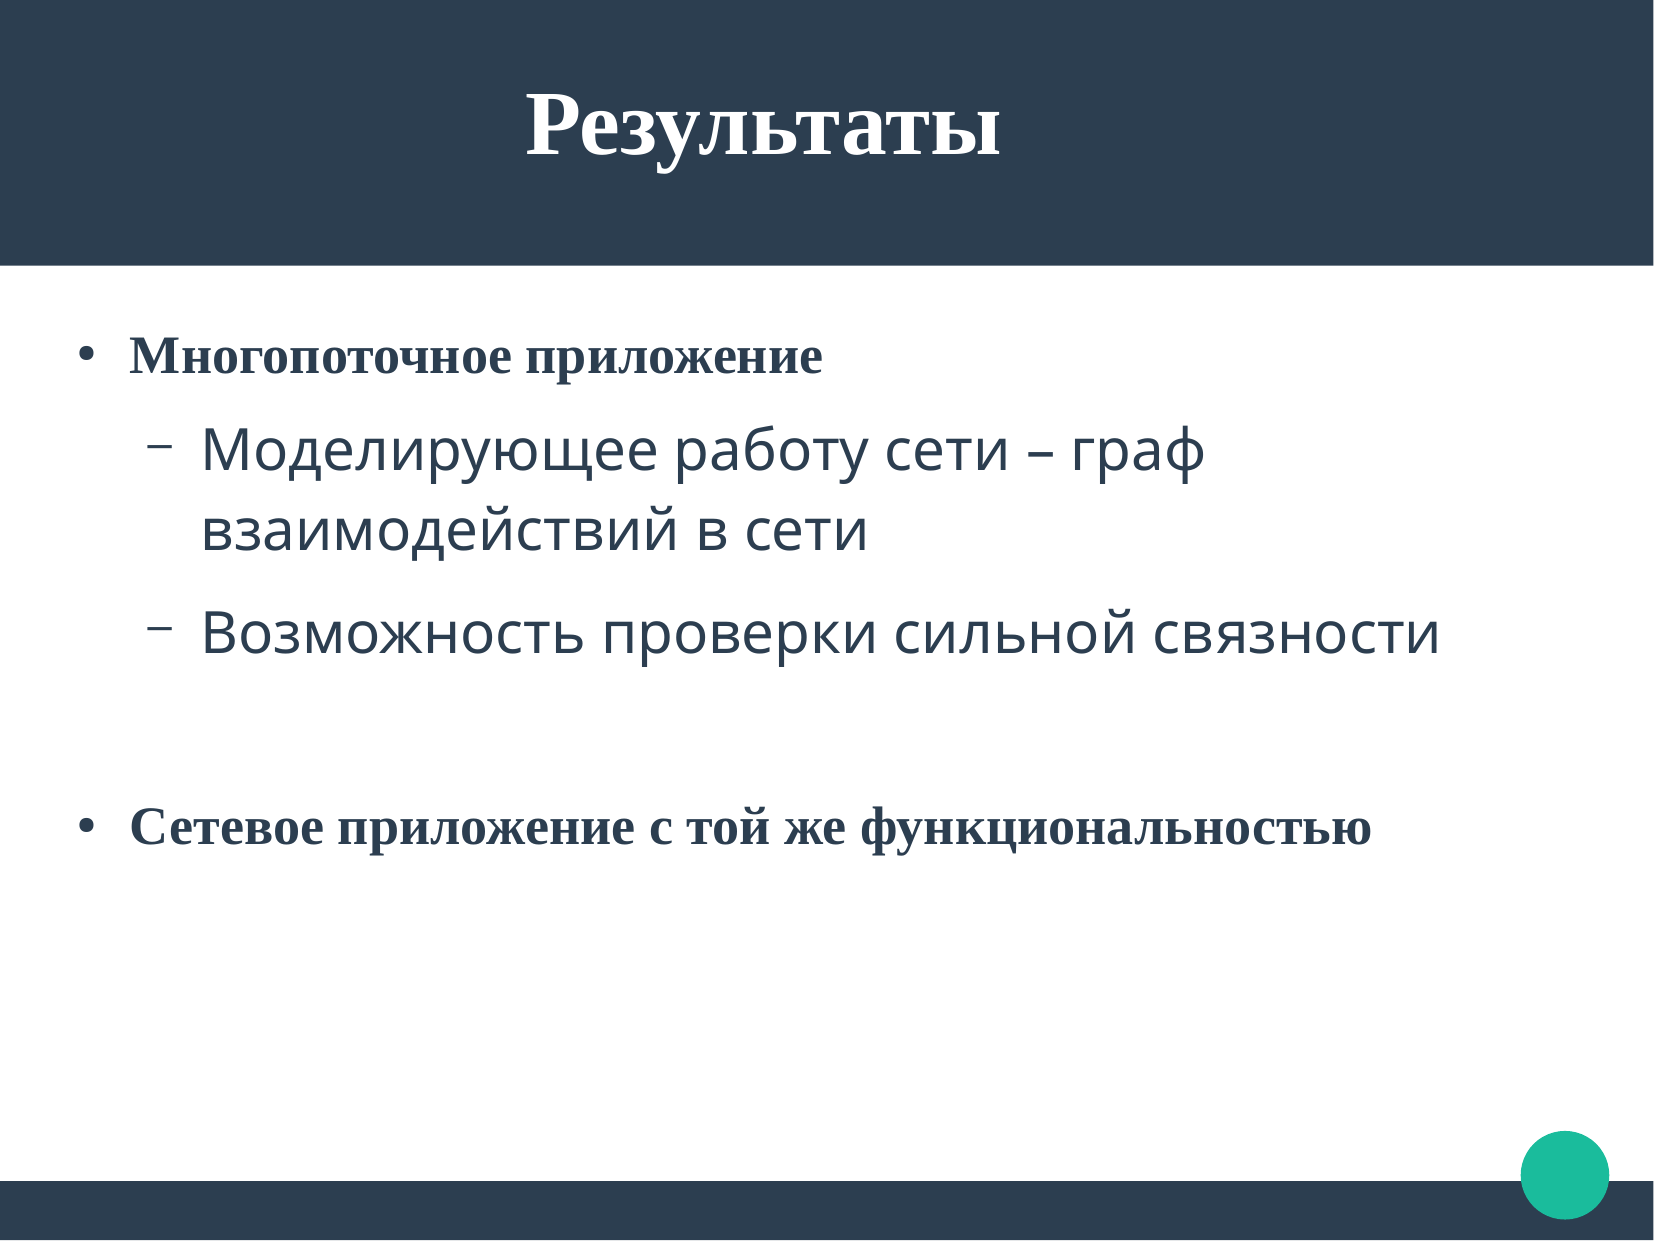

# Результаты
Многопоточное приложение
Моделирующее работу сети – граф взаимодействий в сети
Возможность проверки сильной связности
Сетевое приложение с той же функциональностью